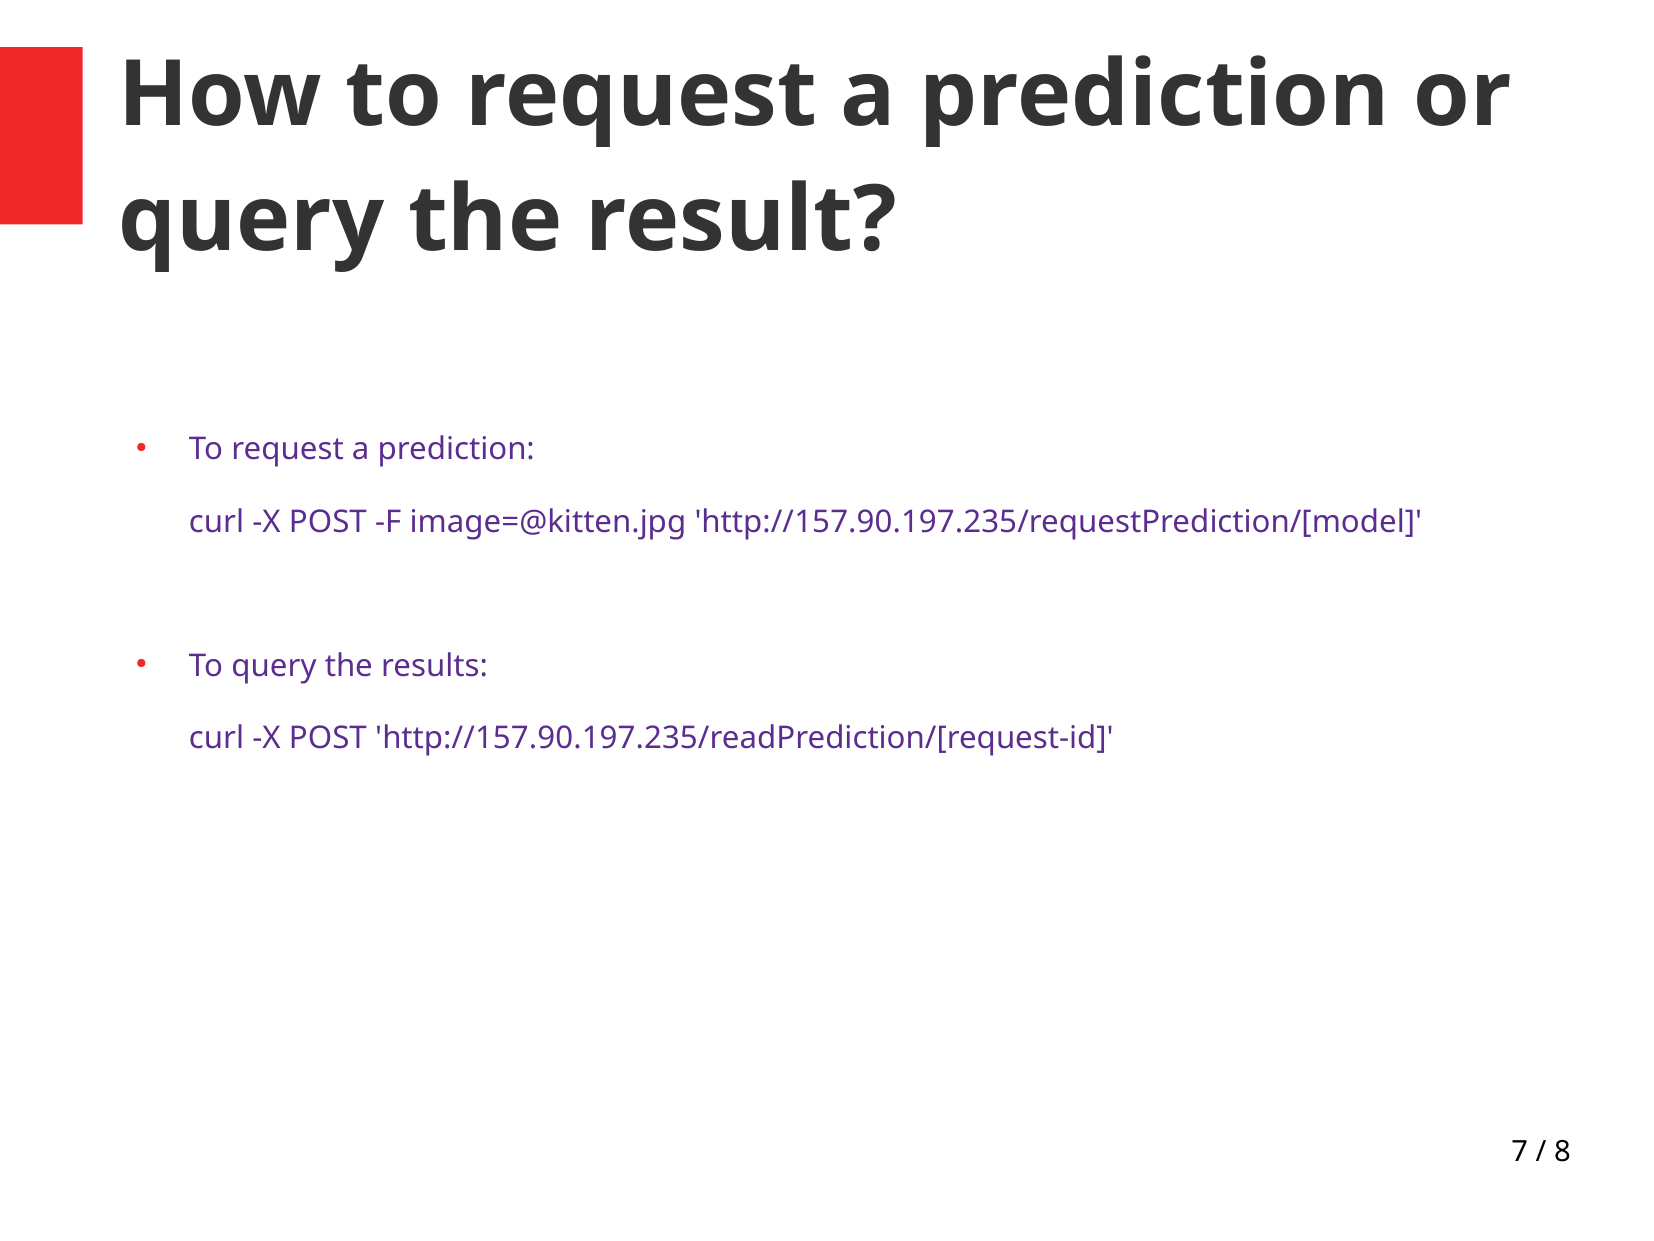

# How to request a prediction or query the result?
To request a prediction:
curl -X POST -F image=@kitten.jpg 'http://157.90.197.235/requestPrediction/[model]'
To query the results:
curl -X POST 'http://157.90.197.235/readPrediction/[request-id]'
7